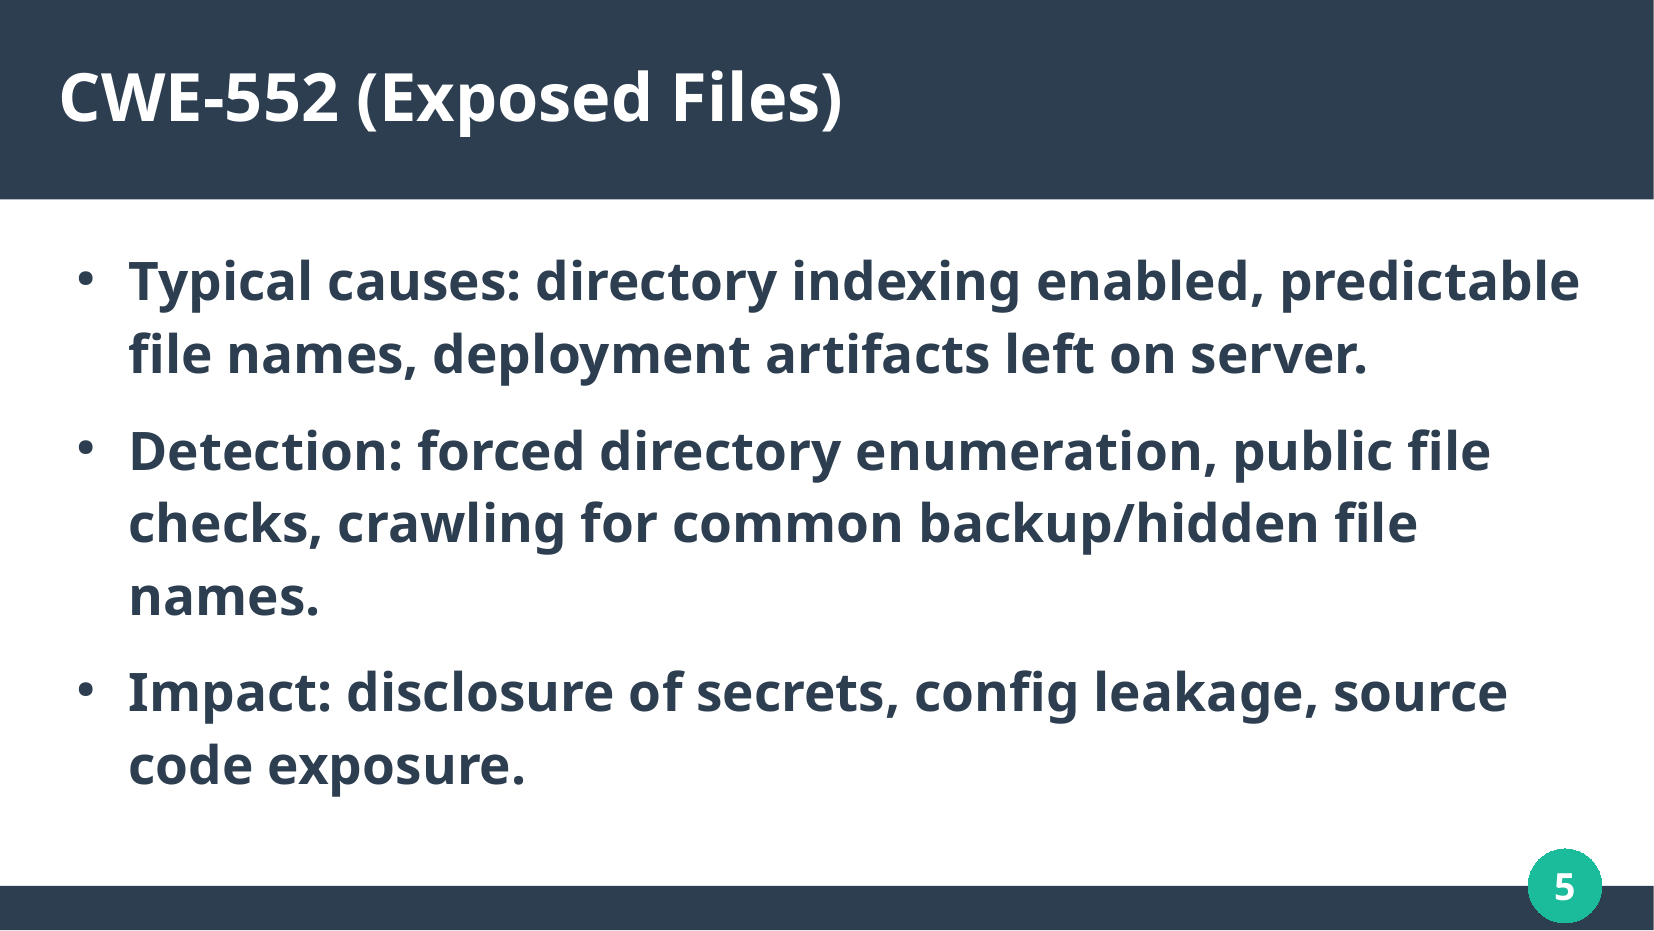

# CWE-552 (Exposed Files)
Typical causes: directory indexing enabled, predictable file names, deployment artifacts left on server.
Detection: forced directory enumeration, public file checks, crawling for common backup/hidden file names.
Impact: disclosure of secrets, config leakage, source code exposure.
5